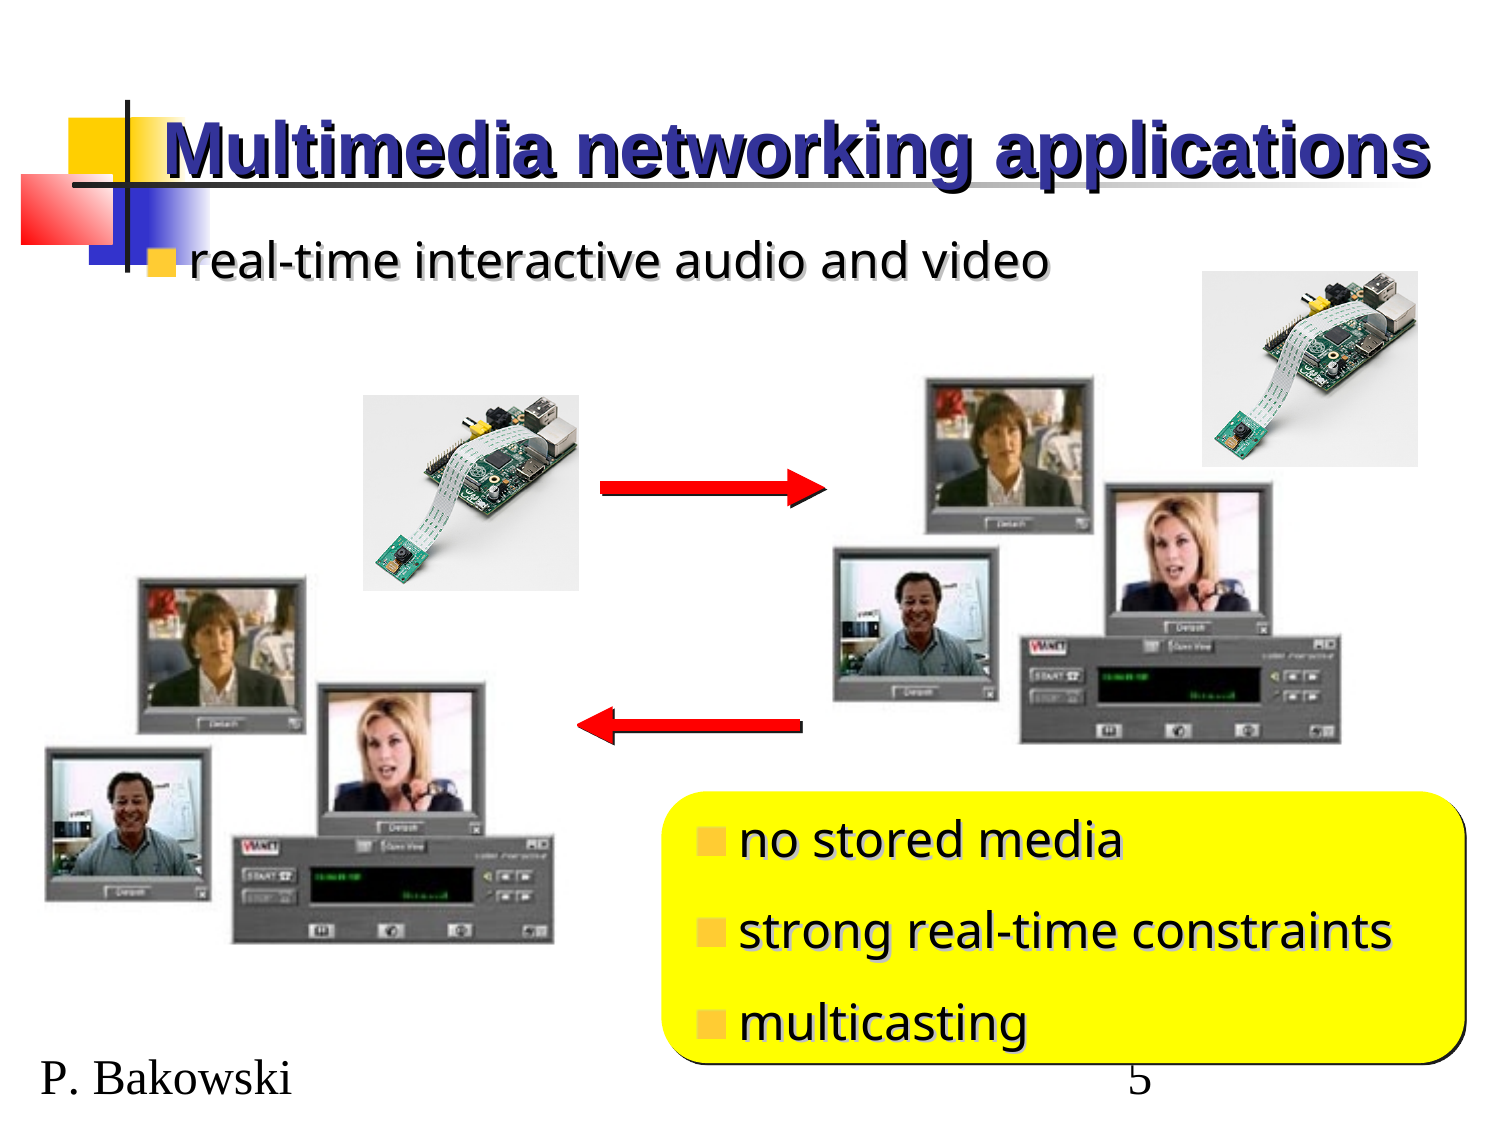

# Multimedia networking applications
 real-time interactive audio and video
 no stored media
 strong real-time constraints
 multicasting
P.Bakowski
5